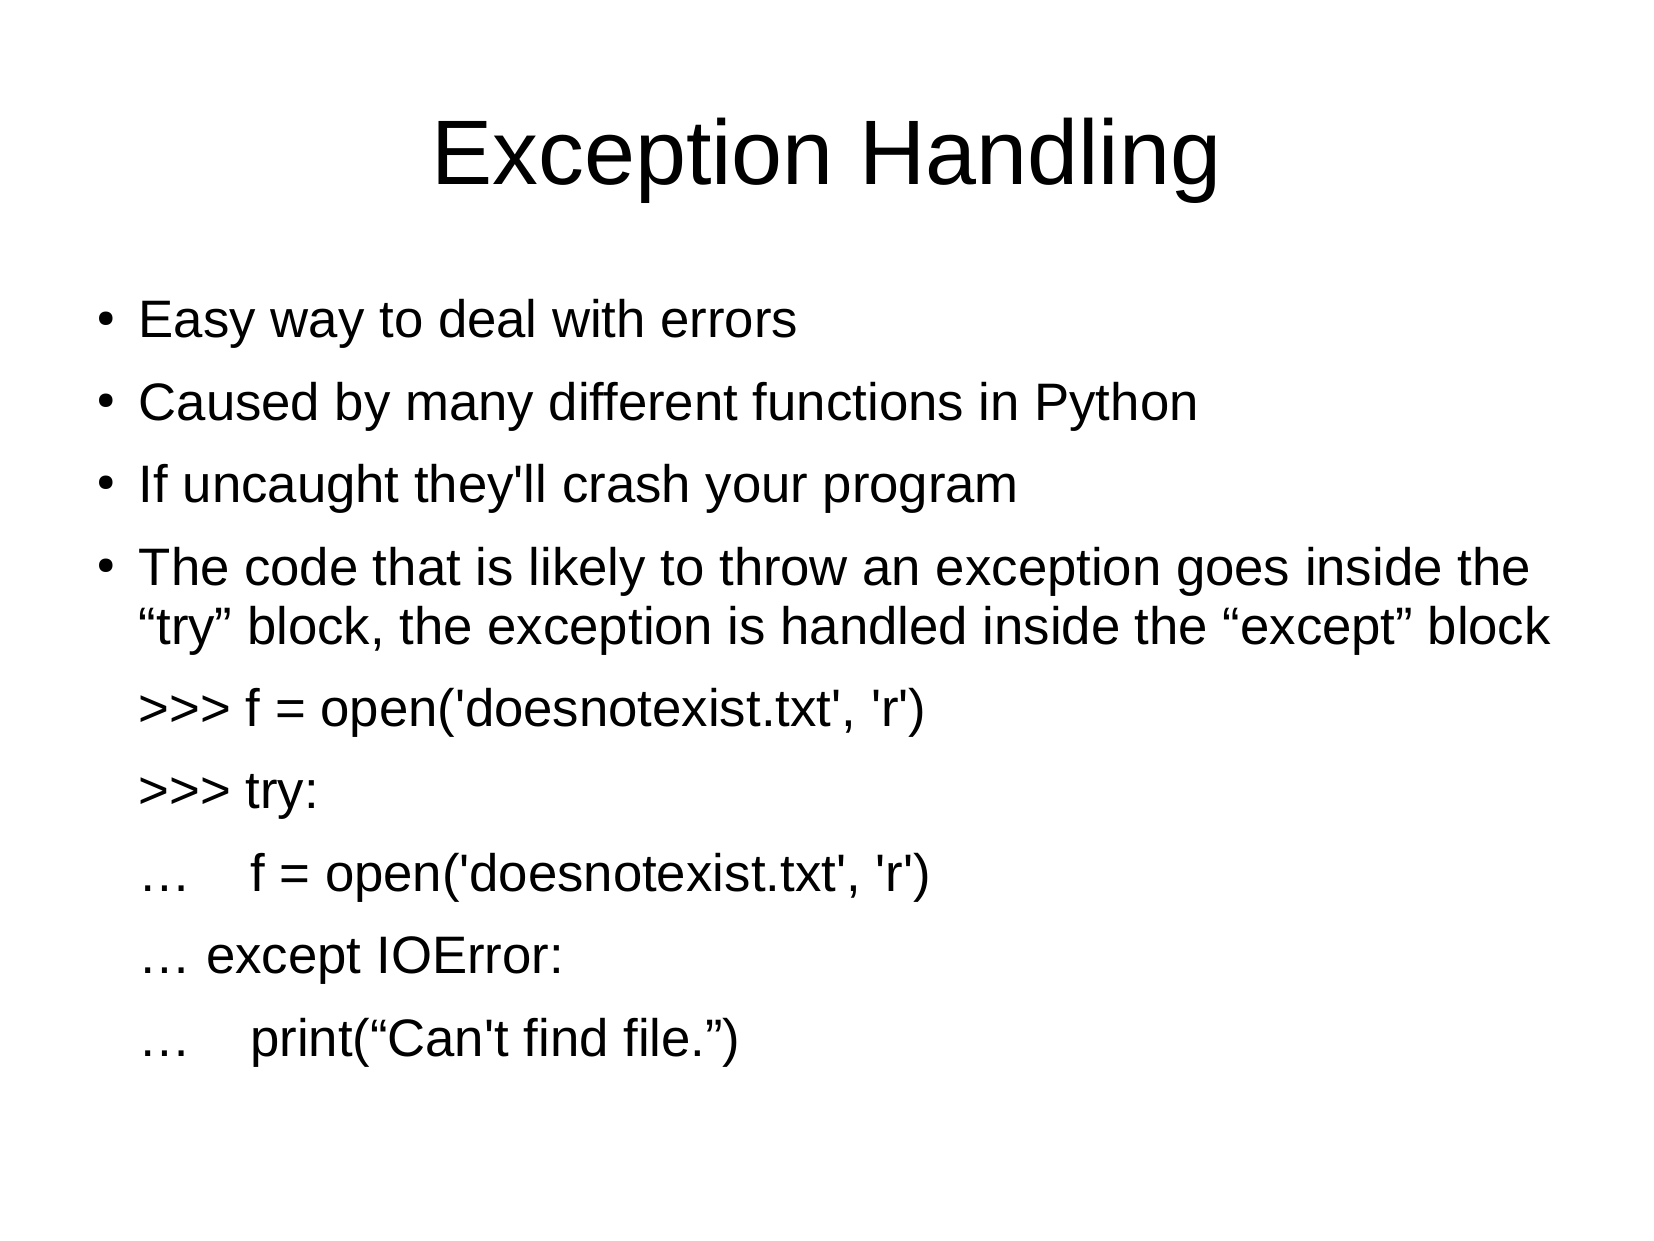

# Exception Handling
Easy way to deal with errors
Caused by many different functions in Python
If uncaught they'll crash your program
The code that is likely to throw an exception goes inside the “try” block, the exception is handled inside the “except” block
>>> f = open('doesnotexist.txt', 'r')
>>> try:
… f = open('doesnotexist.txt', 'r')
… except IOError:
… print(“Can't find file.”)